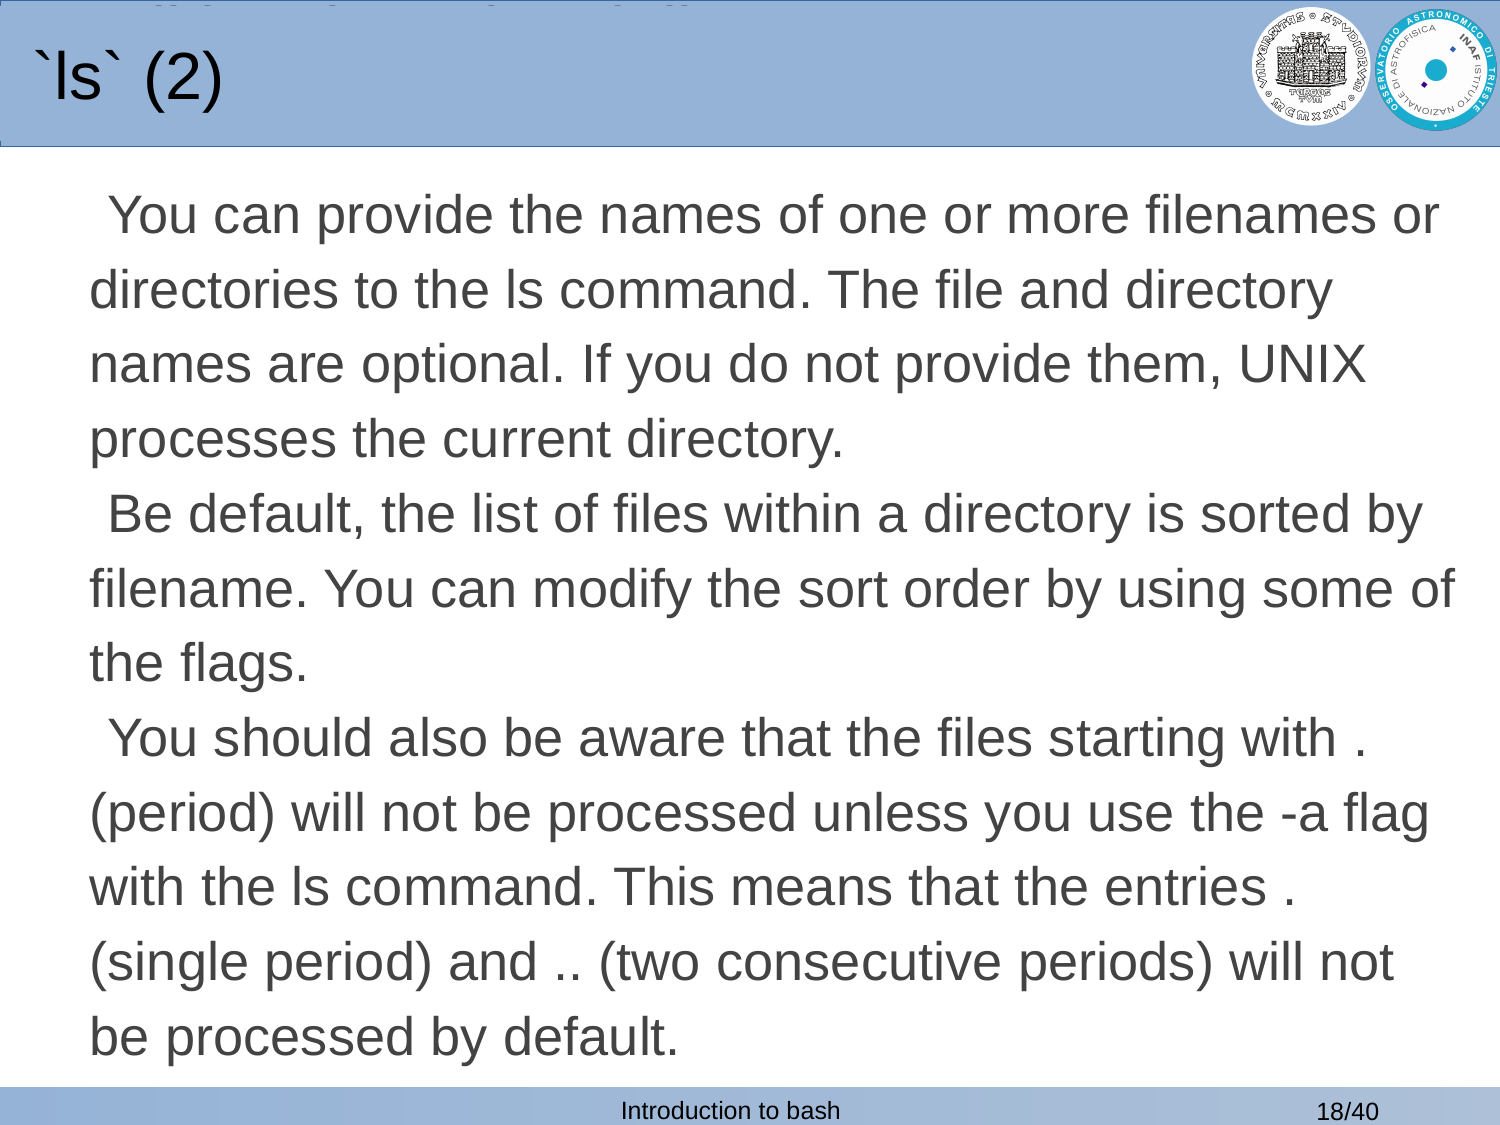

# Traditional service delivery
`ls` (2)
You can provide the names of one or more filenames or directories to the ls command. The file and directory names are optional. If you do not provide them, UNIX processes the current directory.
Be default, the list of files within a directory is sorted by filename. You can modify the sort order by using some of the flags.
You should also be aware that the files starting with . (period) will not be processed unless you use the -a flag with the ls command. This means that the entries . (single period) and .. (two consecutive periods) will not be processed by default.